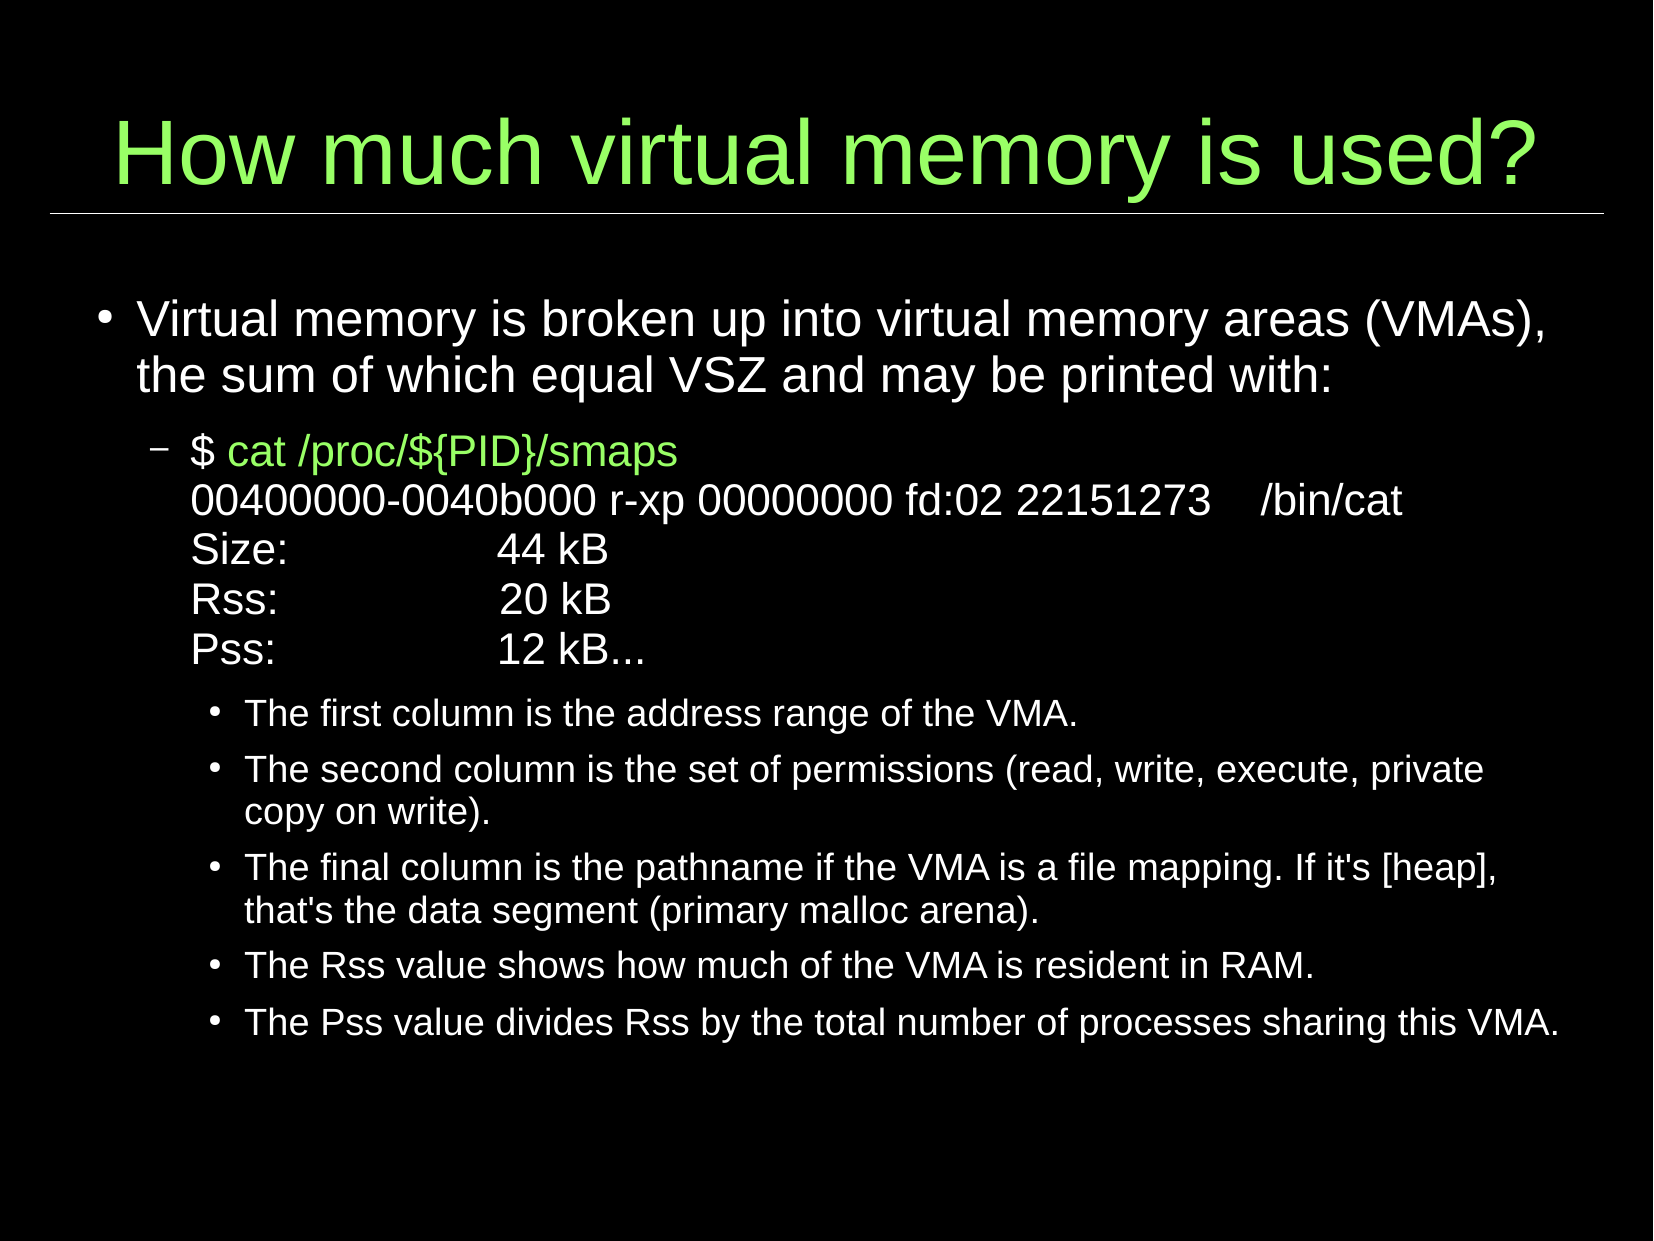

# How much virtual memory is used?
Virtual memory is broken up into virtual memory areas (VMAs), the sum of which equal VSZ and may be printed with:
$ cat /proc/${PID}/smaps
00400000-0040b000 r-xp 00000000 fd:02 22151273 /bin/cat
Size: 44 kB
Rss: 20 kB
Pss: 12 kB...
The first column is the address range of the VMA.
The second column is the set of permissions (read, write, execute, private copy on write).
The final column is the pathname if the VMA is a file mapping. If it's [heap], that's the data segment (primary malloc arena).
The Rss value shows how much of the VMA is resident in RAM.
The Pss value divides Rss by the total number of processes sharing this VMA.